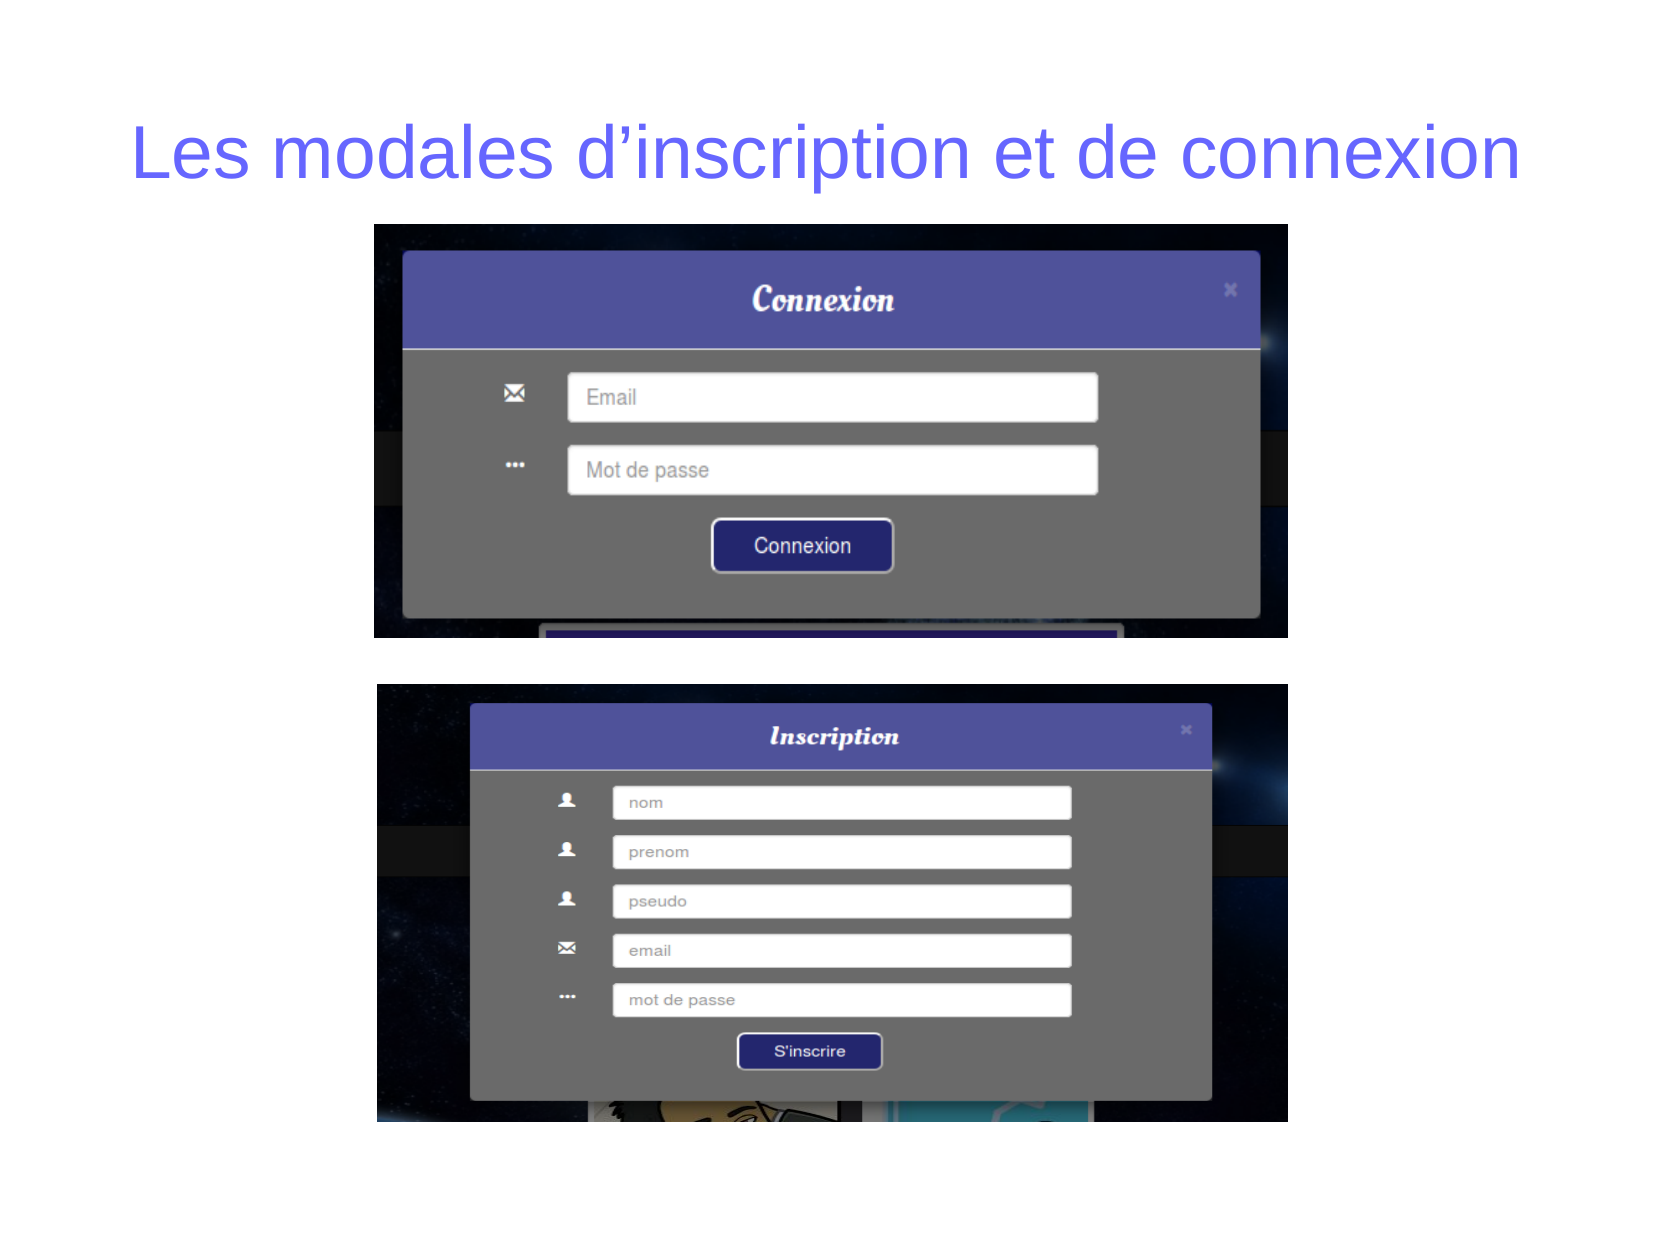

# Les modales d’inscription et de connexion